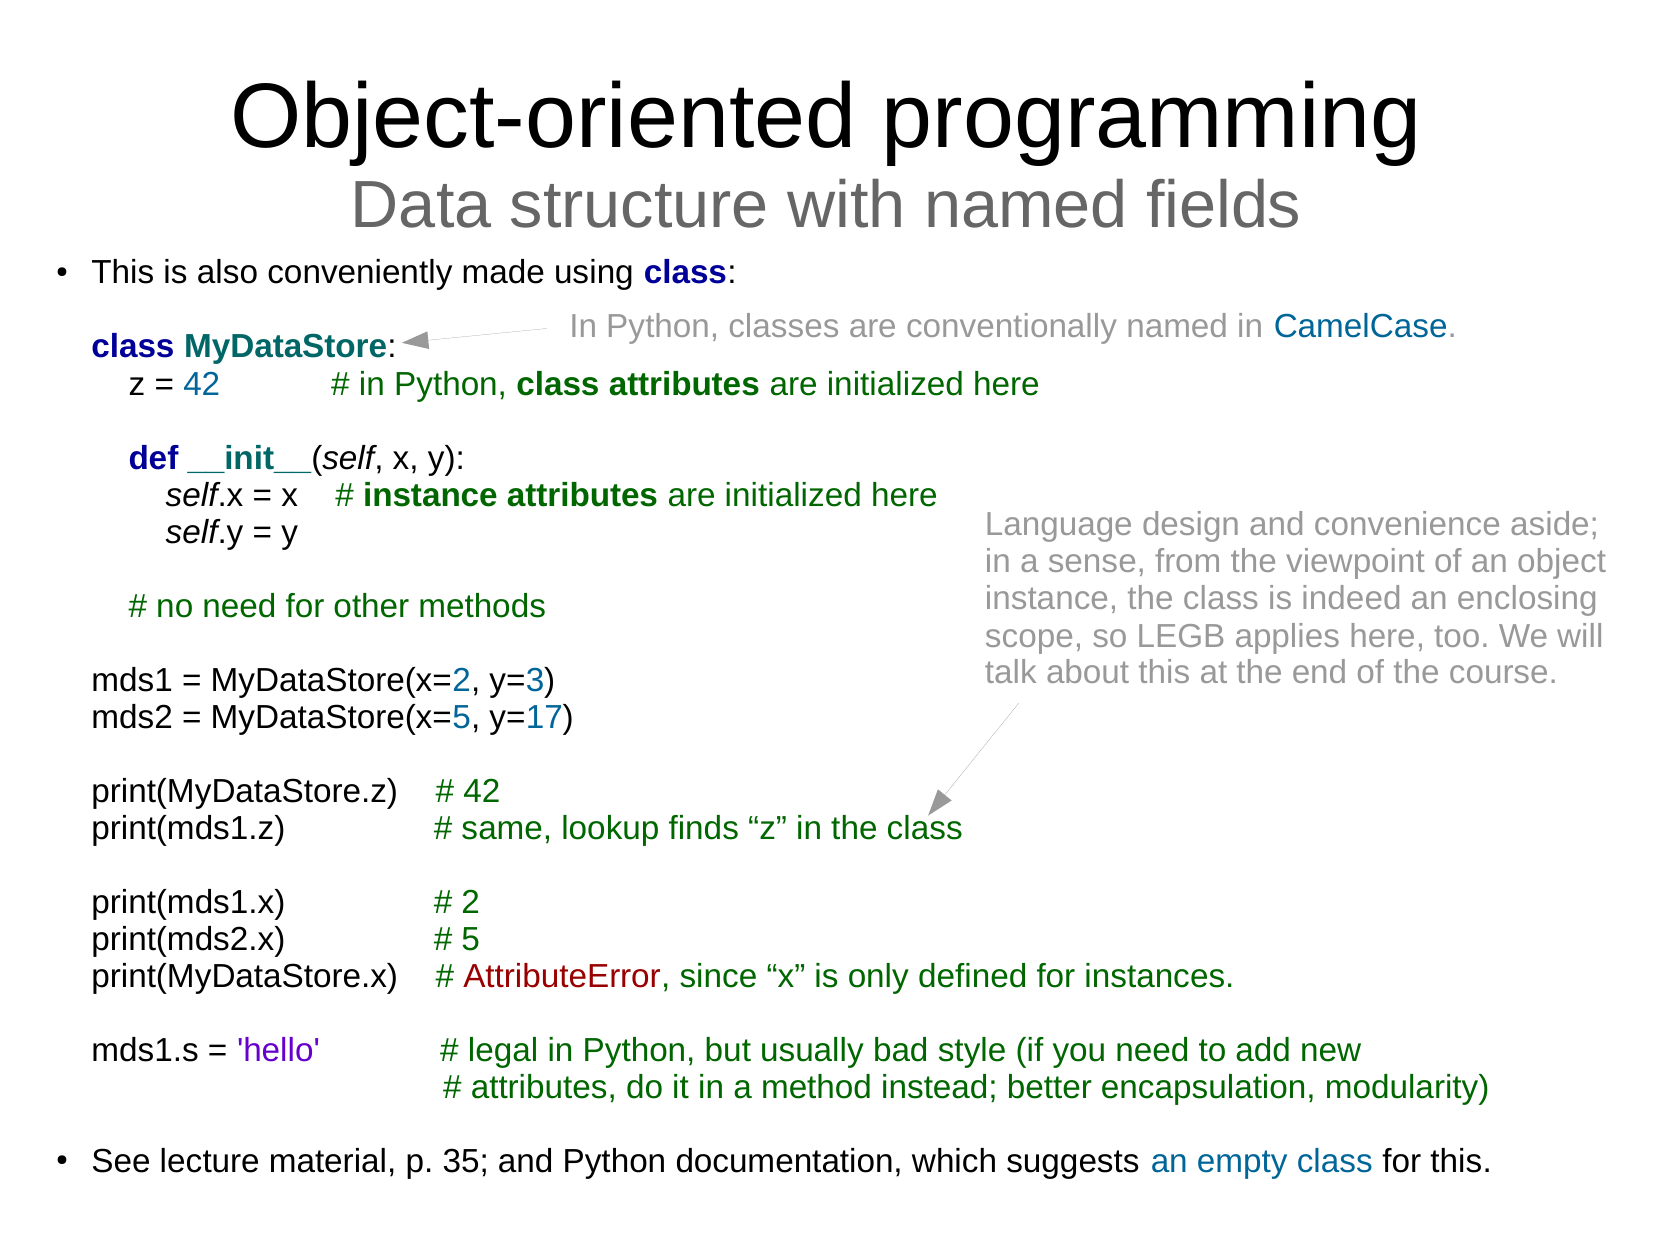

# Object-oriented programming Data structure with named fields
This is also conveniently made using class:
class MyDataStore:
 z = 42 # in Python, class attributes are initialized here
 def __init__(self, x, y):
 self.x = x # instance attributes are initialized here
 self.y = y
 # no need for other methods
mds1 = MyDataStore(x=2, y=3)
mds2 = MyDataStore(x=5, y=17)
print(MyDataStore.z) # 42
print(mds1.z) # same, lookup finds “z” in the class
print(mds1.x) # 2
print(mds2.x) # 5
print(MyDataStore.x) # AttributeError, since “x” is only defined for instances.
mds1.s = 'hello' # legal in Python, but usually bad style (if you need to add new
 # attributes, do it in a method instead; better encapsulation, modularity)
See lecture material, p. 35; and Python documentation, which suggests an empty class for this.
In Python, classes are conventionally named in CamelCase.
Language design and convenience aside;
in a sense, from the viewpoint of an object instance, the class is indeed an enclosing scope, so LEGB applies here, too. We will talk about this at the end of the course.